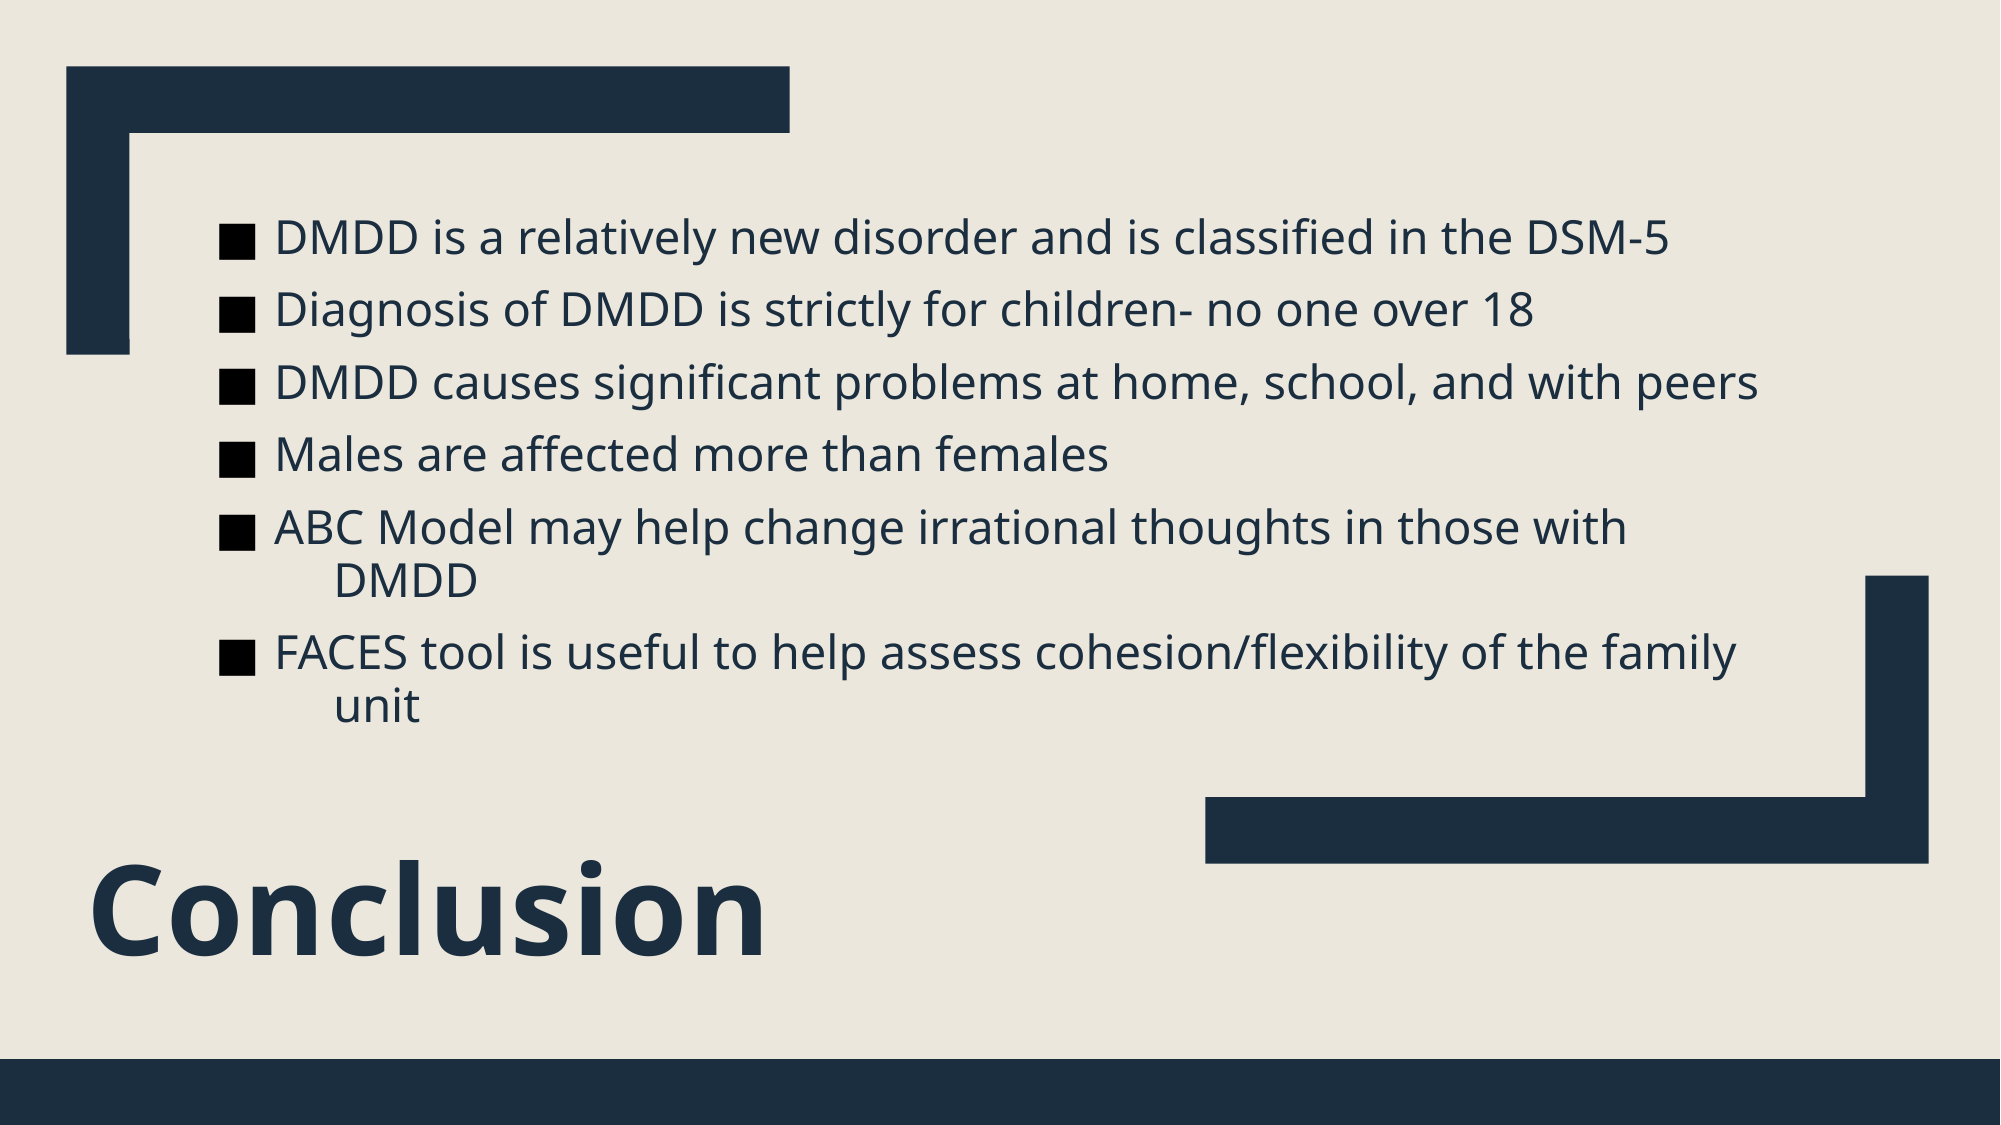

DMDD is a relatively new disorder and is classified in the DSM-5
Diagnosis of DMDD is strictly for children- no one over 18
DMDD causes significant problems at home, school, and with peers
Males are affected more than females
ABC Model may help change irrational thoughts in those with DMDD
FACES tool is useful to help assess cohesion/flexibility of the family unit
# Conclusion